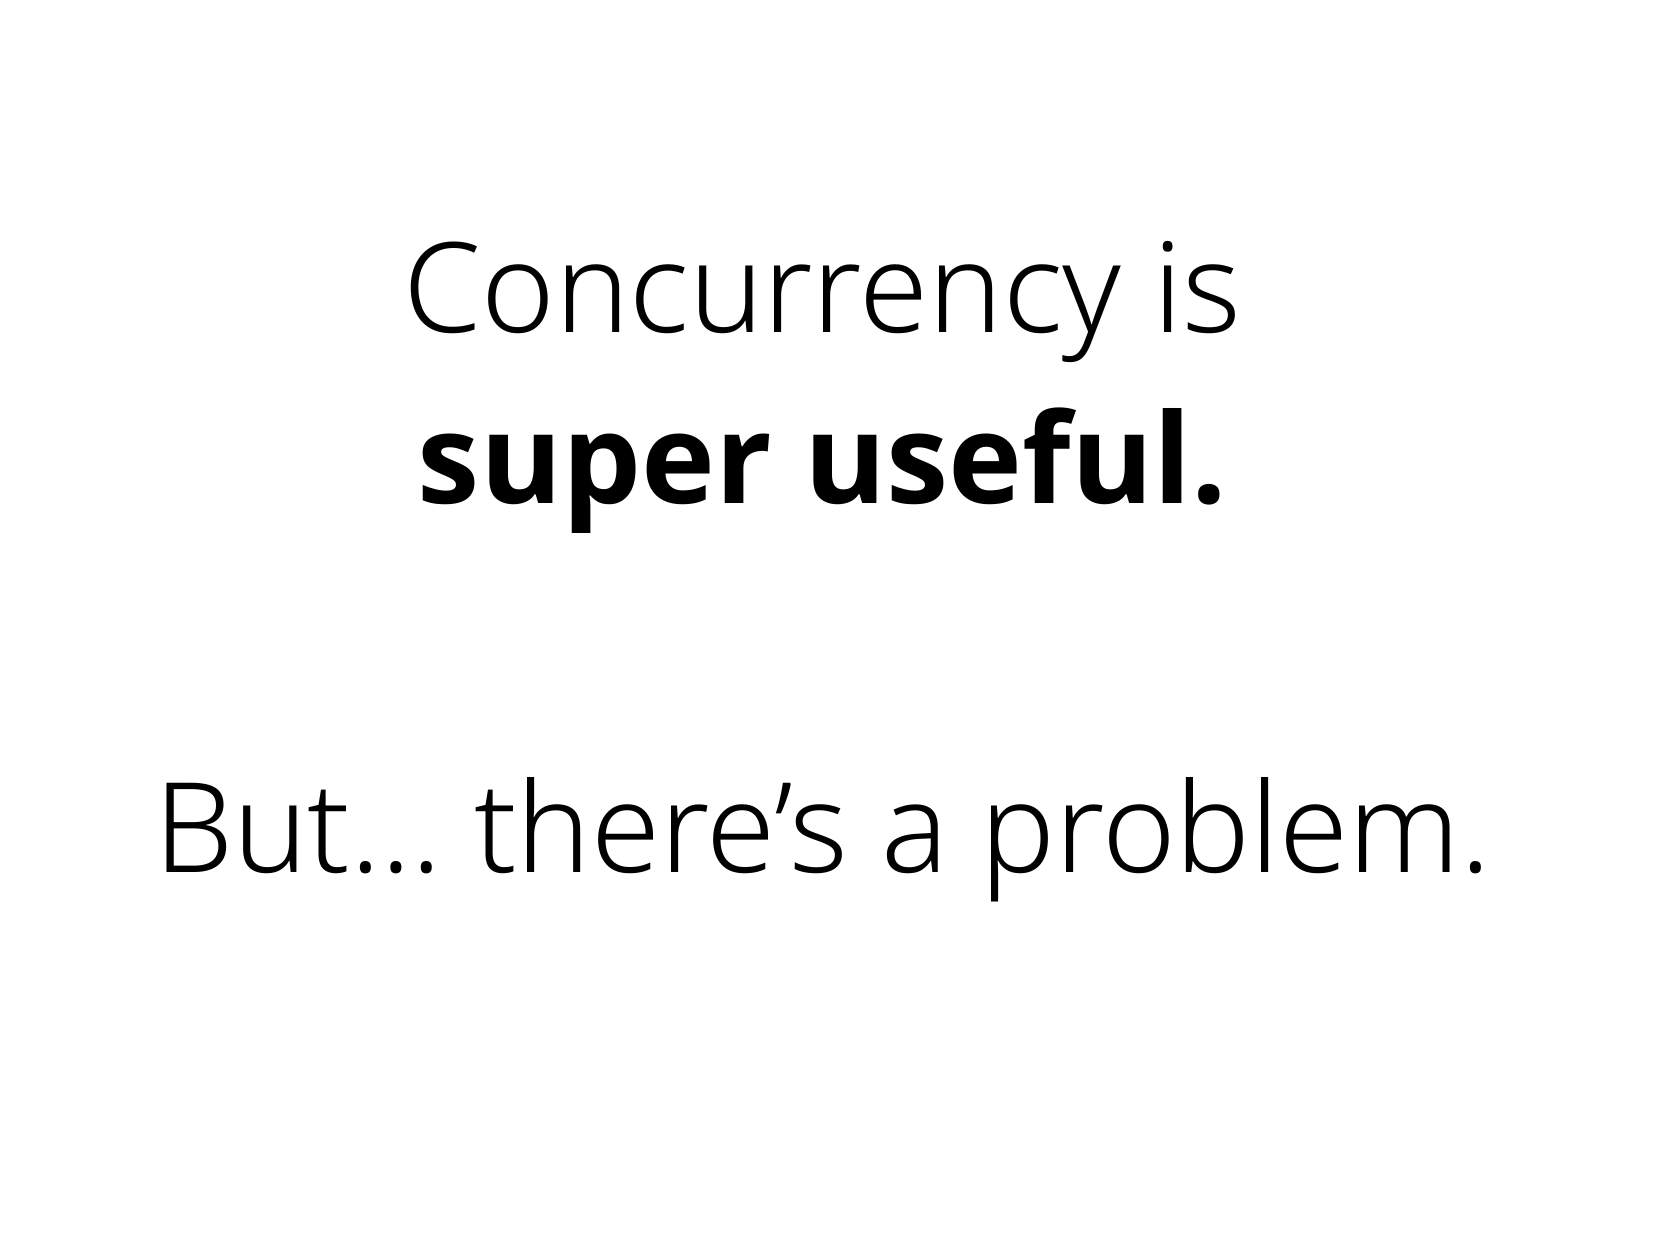

# Concurrency is super useful.
But… there’s a problem.